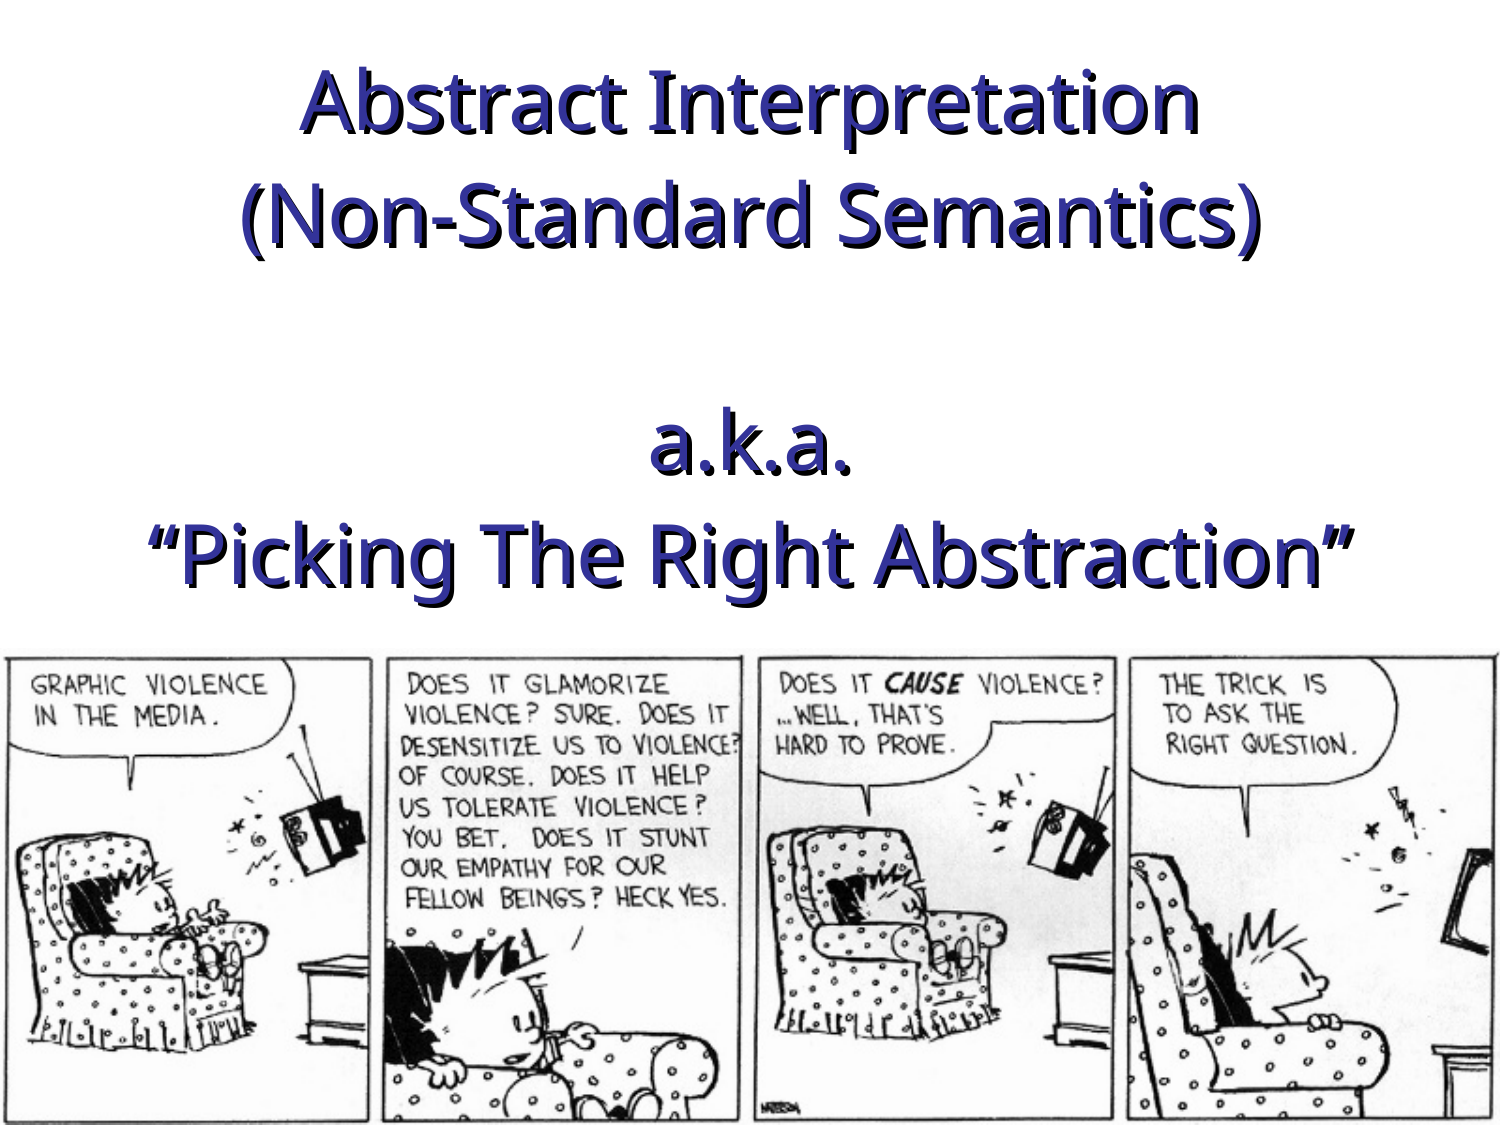

# Abstract Interpretation (Non-Standard Semantics) a.k.a. “Picking The Right Abstraction”
1